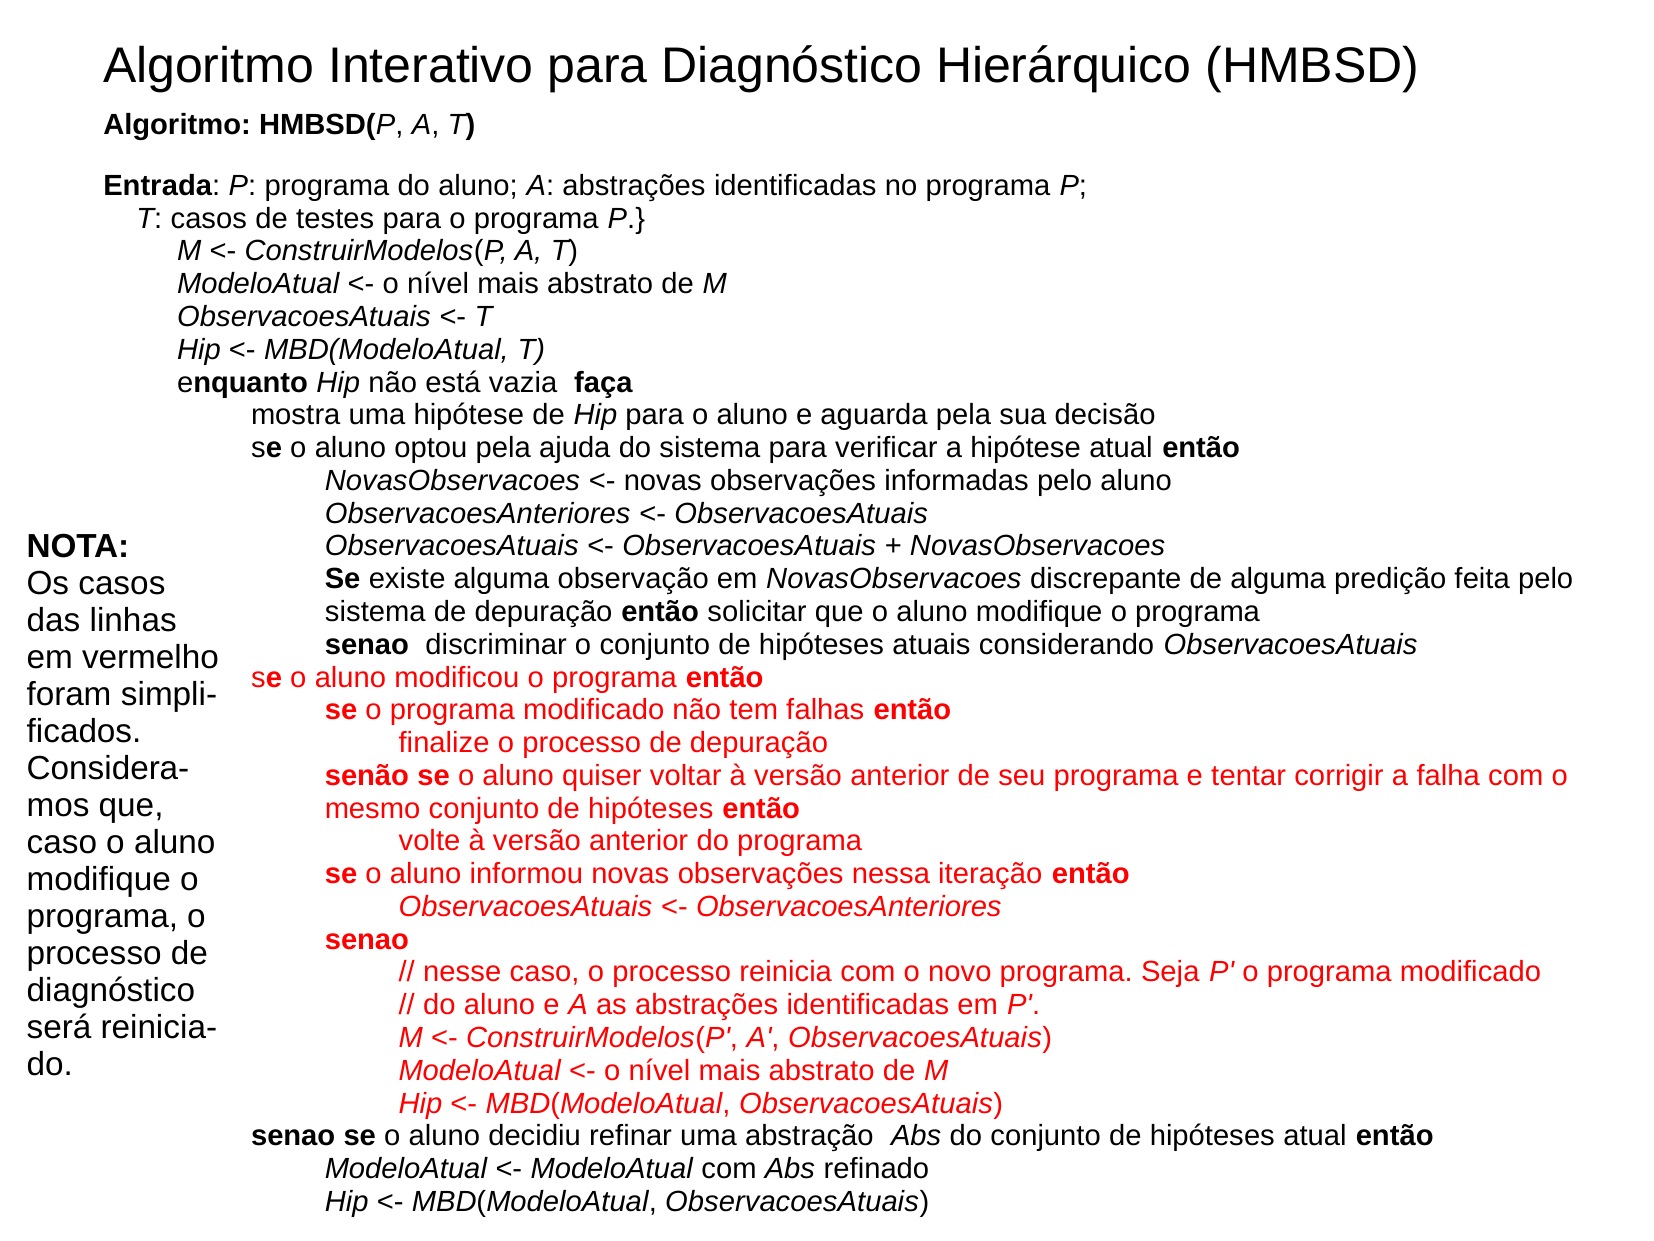

Algoritmo Interativo para Diagnóstico Hierárquico (HMBSD)
Algoritmo: HMBSD(P, A, T)
Entrada: P: programa do aluno; A: abstrações identificadas no programa P;
 T: casos de testes para o programa P.}
	M <- ConstruirModelos(P, A, T)
	ModeloAtual <- o nível mais abstrato de M
	ObservacoesAtuais <- T
	Hip <- MBD(ModeloAtual, T)
	enquanto Hip não está vazia faça
		mostra uma hipótese de Hip para o aluno e aguarda pela sua decisão
		se o aluno optou pela ajuda do sistema para verificar a hipótese atual então
			NovasObservacoes <- novas observações informadas pelo aluno
			ObservacoesAnteriores <- ObservacoesAtuais
			ObservacoesAtuais <- ObservacoesAtuais + NovasObservacoes
			Se existe alguma observação em NovasObservacoes discrepante de alguma predição feita pelo 			sistema de depuração então solicitar que o aluno modifique o programa
			senao discriminar o conjunto de hipóteses atuais considerando ObservacoesAtuais
		se o aluno modificou o programa então
			se o programa modificado não tem falhas então
				finalize o processo de depuração
			senão se o aluno quiser voltar à versão anterior de seu programa e tentar corrigir a falha com o
			mesmo conjunto de hipóteses então
				volte à versão anterior do programa
			se o aluno informou novas observações nessa iteração então
				ObservacoesAtuais <- ObservacoesAnteriores
			senao
				// nesse caso, o processo reinicia com o novo programa. Seja P' o programa modificado
				// do aluno e A as abstrações identificadas em P'.
				M <- ConstruirModelos(P', A', ObservacoesAtuais)
				ModeloAtual <- o nível mais abstrato de M
				Hip <- MBD(ModeloAtual, ObservacoesAtuais)
		senao se o aluno decidiu refinar uma abstração Abs do conjunto de hipóteses atual então
			ModeloAtual <- ModeloAtual com Abs refinado
			Hip <- MBD(ModeloAtual, ObservacoesAtuais)
NOTA:
Os casos das linhas em vermelho foram simpli- ficados. Considera-mos que, caso o aluno modifique o programa, o processo de diagnóstico será reinicia- do.